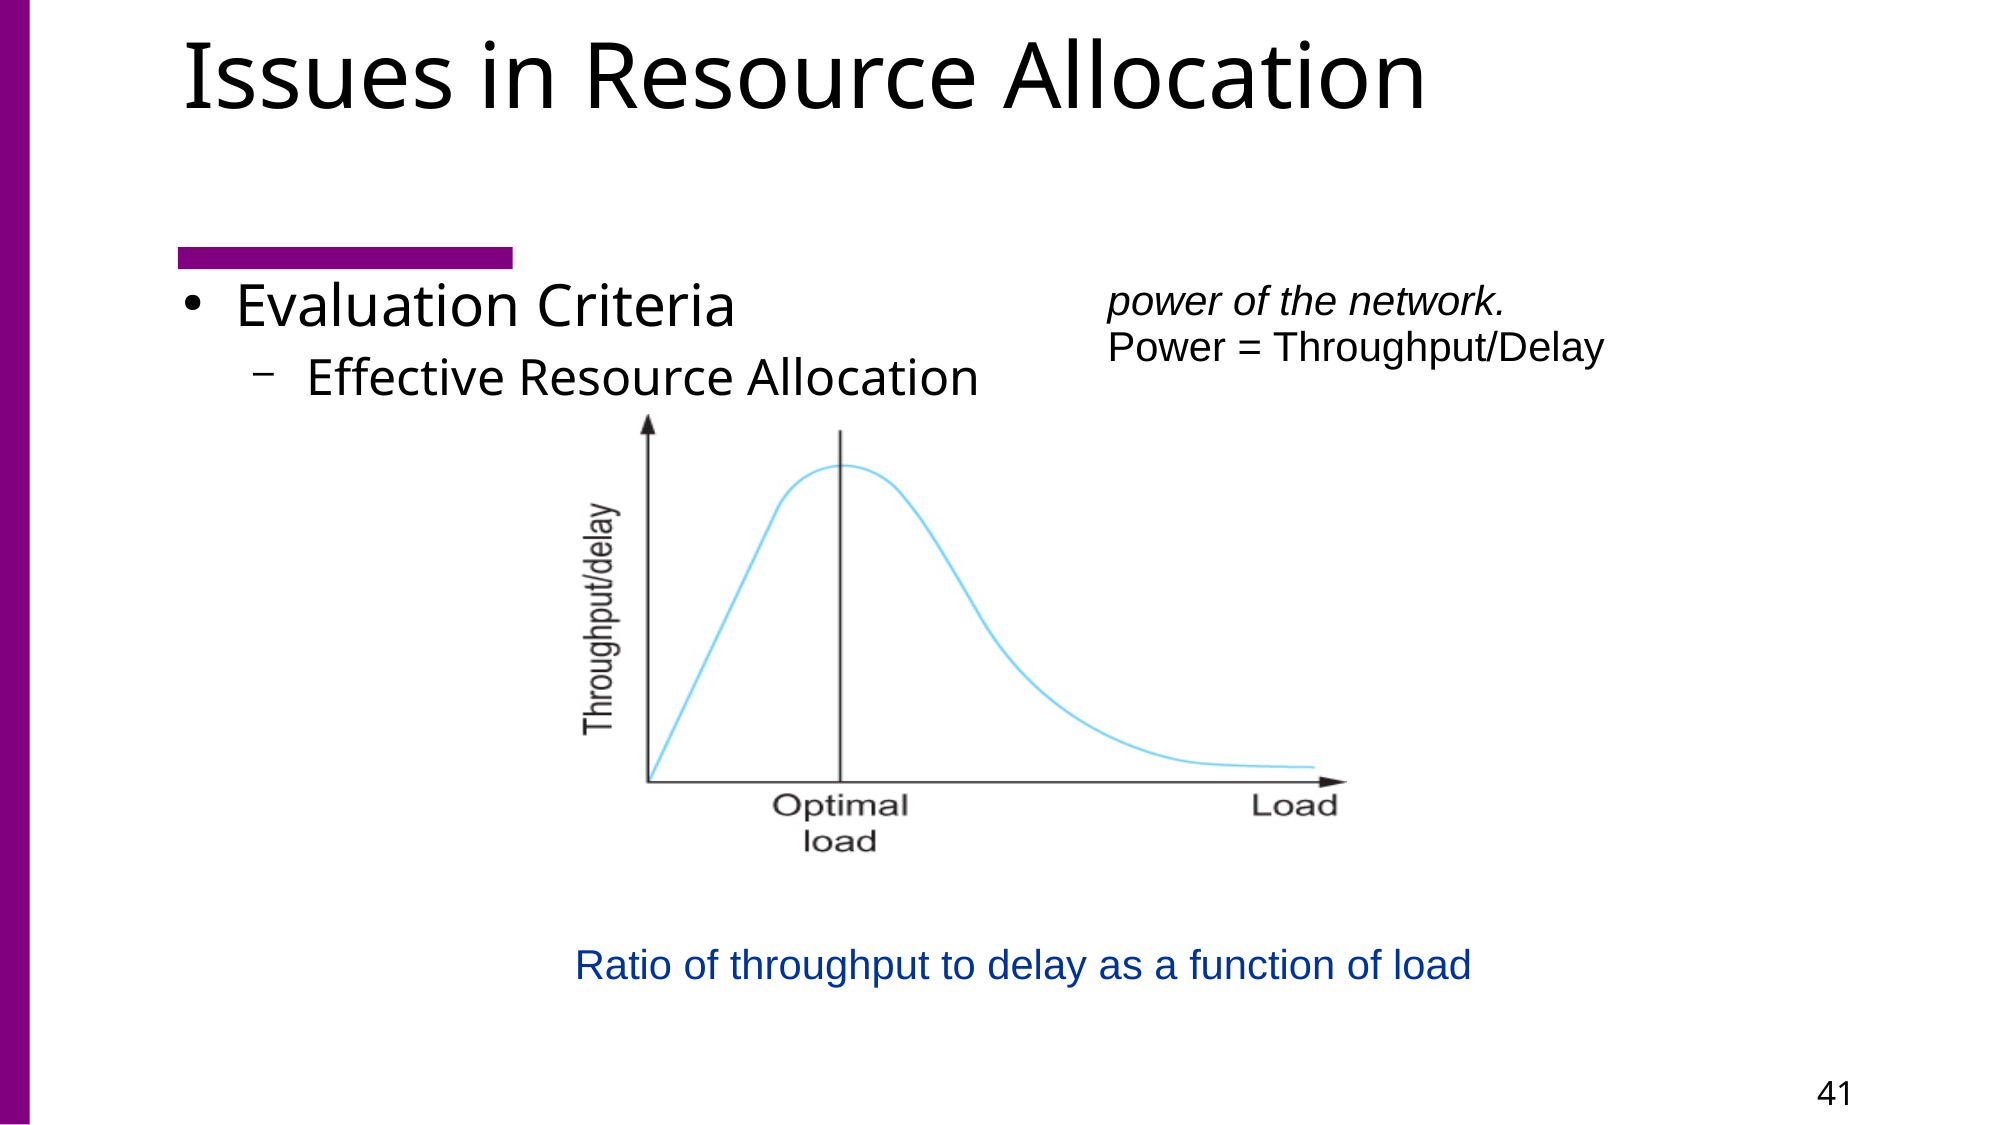

# Issues in Resource Allocation
Evaluation Criteria
Effective Resource Allocation
power of the network.
Power = Throughput/Delay
Ratio of throughput to delay as a function of load